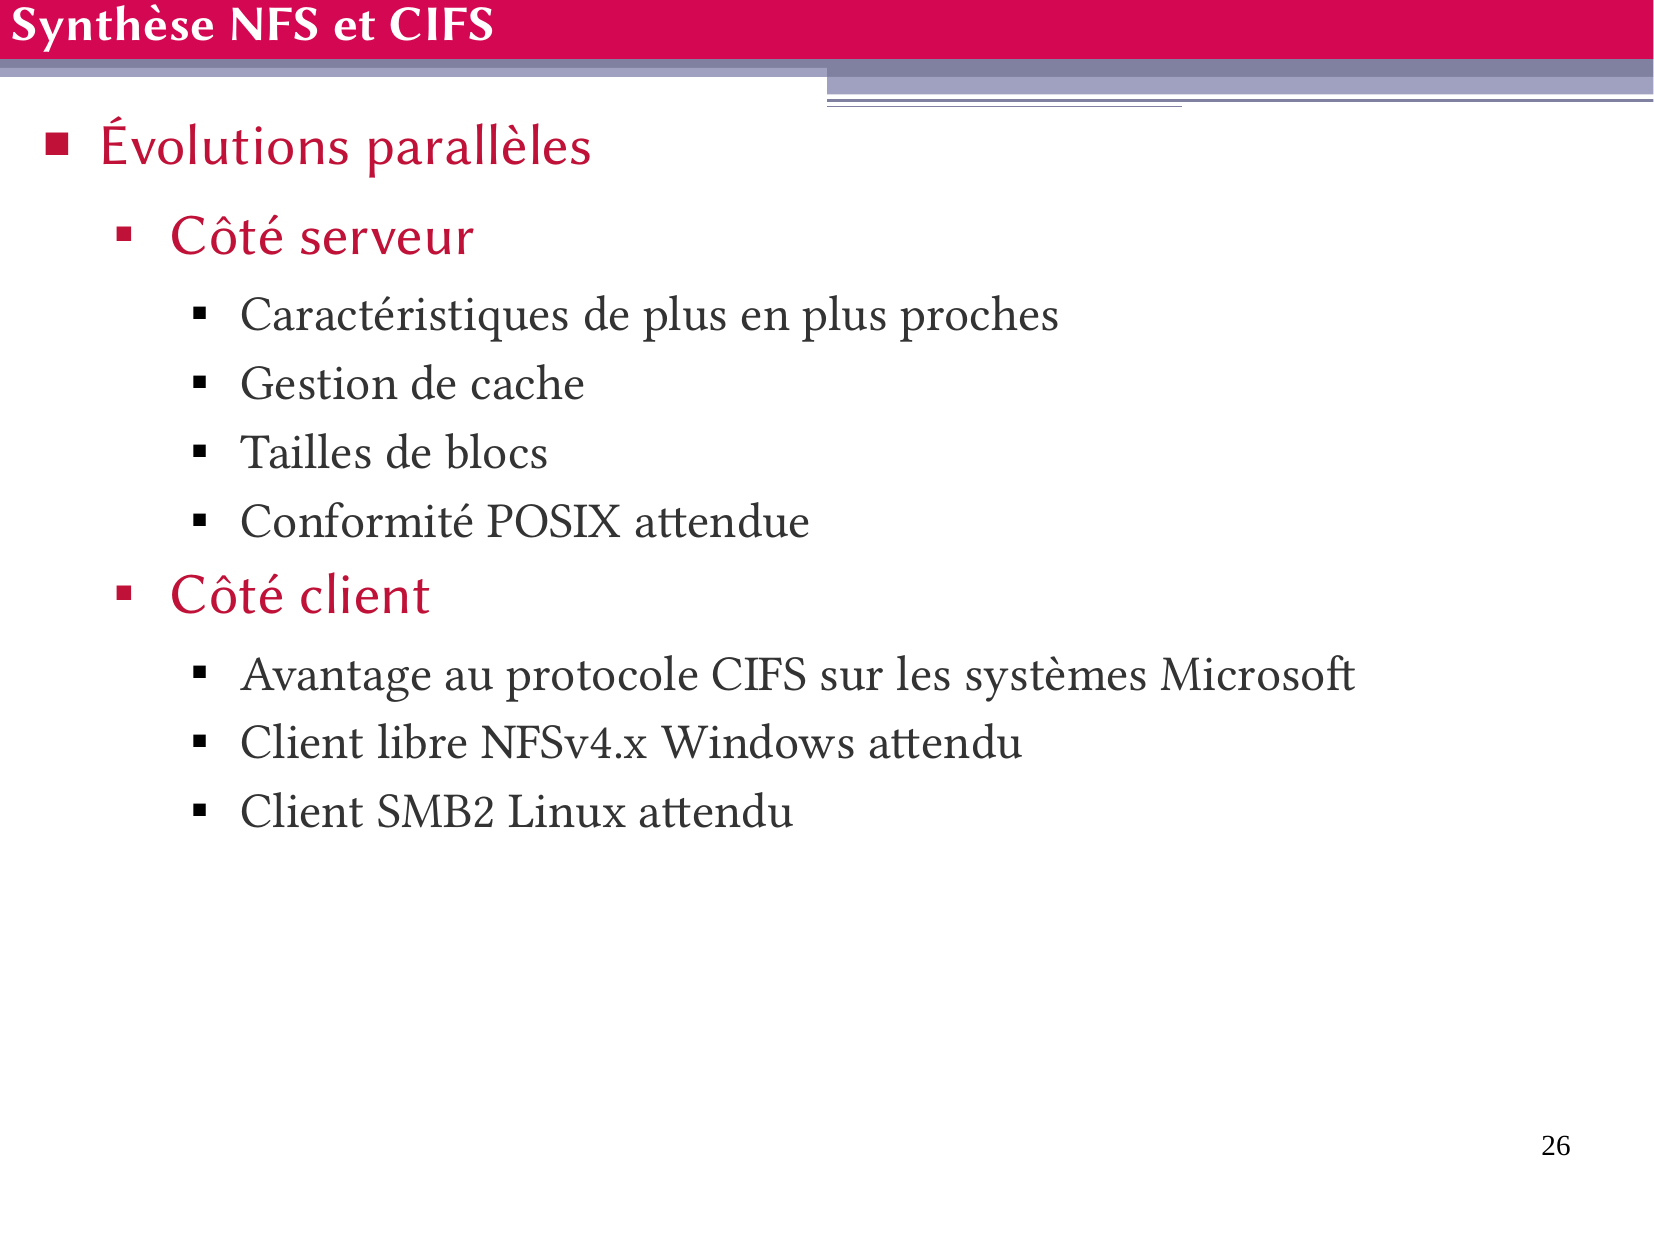

# Synthèse NFS et CIFS
Évolutions parallèles
Côté serveur
Caractéristiques de plus en plus proches
Gestion de cache
Tailles de blocs
Conformité POSIX attendue
Côté client
Avantage au protocole CIFS sur les systèmes Microsoft
Client libre NFSv4.x Windows attendu
Client SMB2 Linux attendu
26